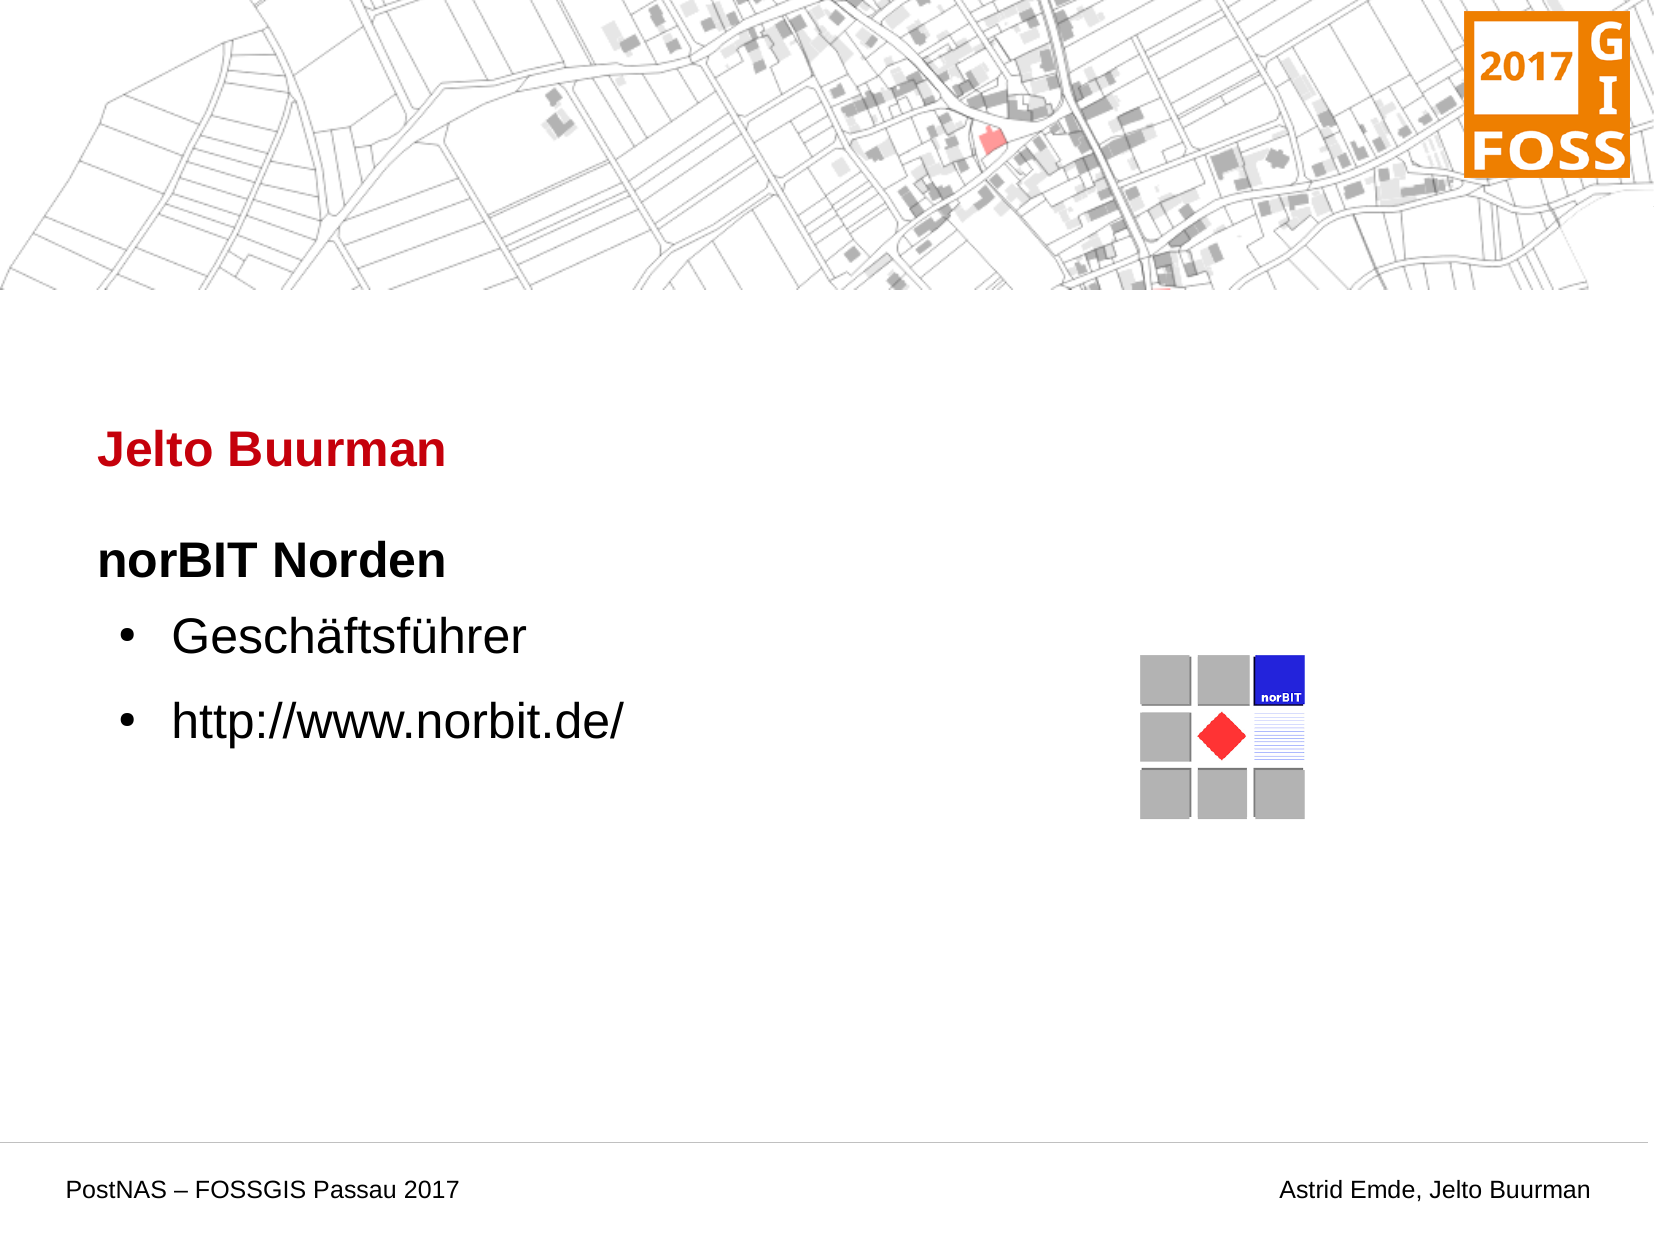

Jelto Buurman
norBIT Norden
# Geschäftsführer
http://www.norbit.de/